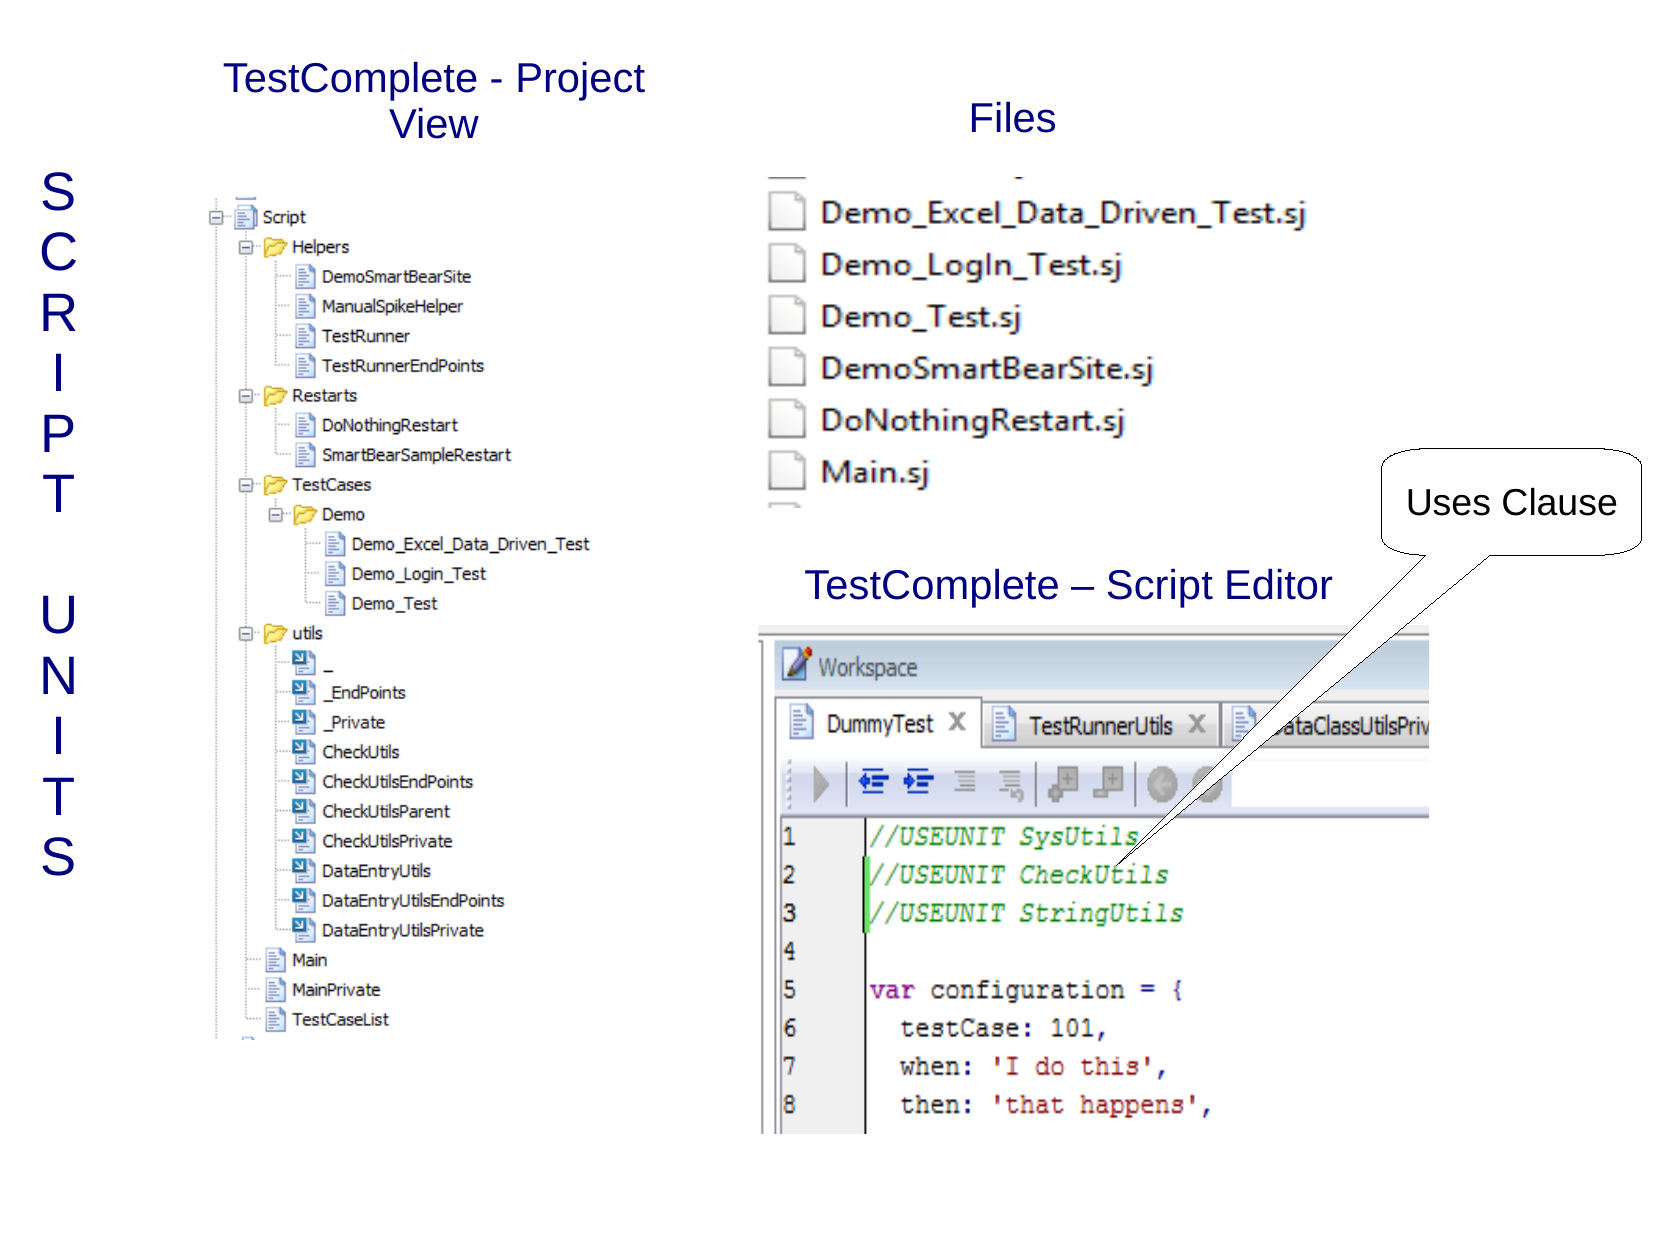

TestComplete - Project View
Files
SCRIPT
UNITS
Uses Clause
TestComplete – Script Editor